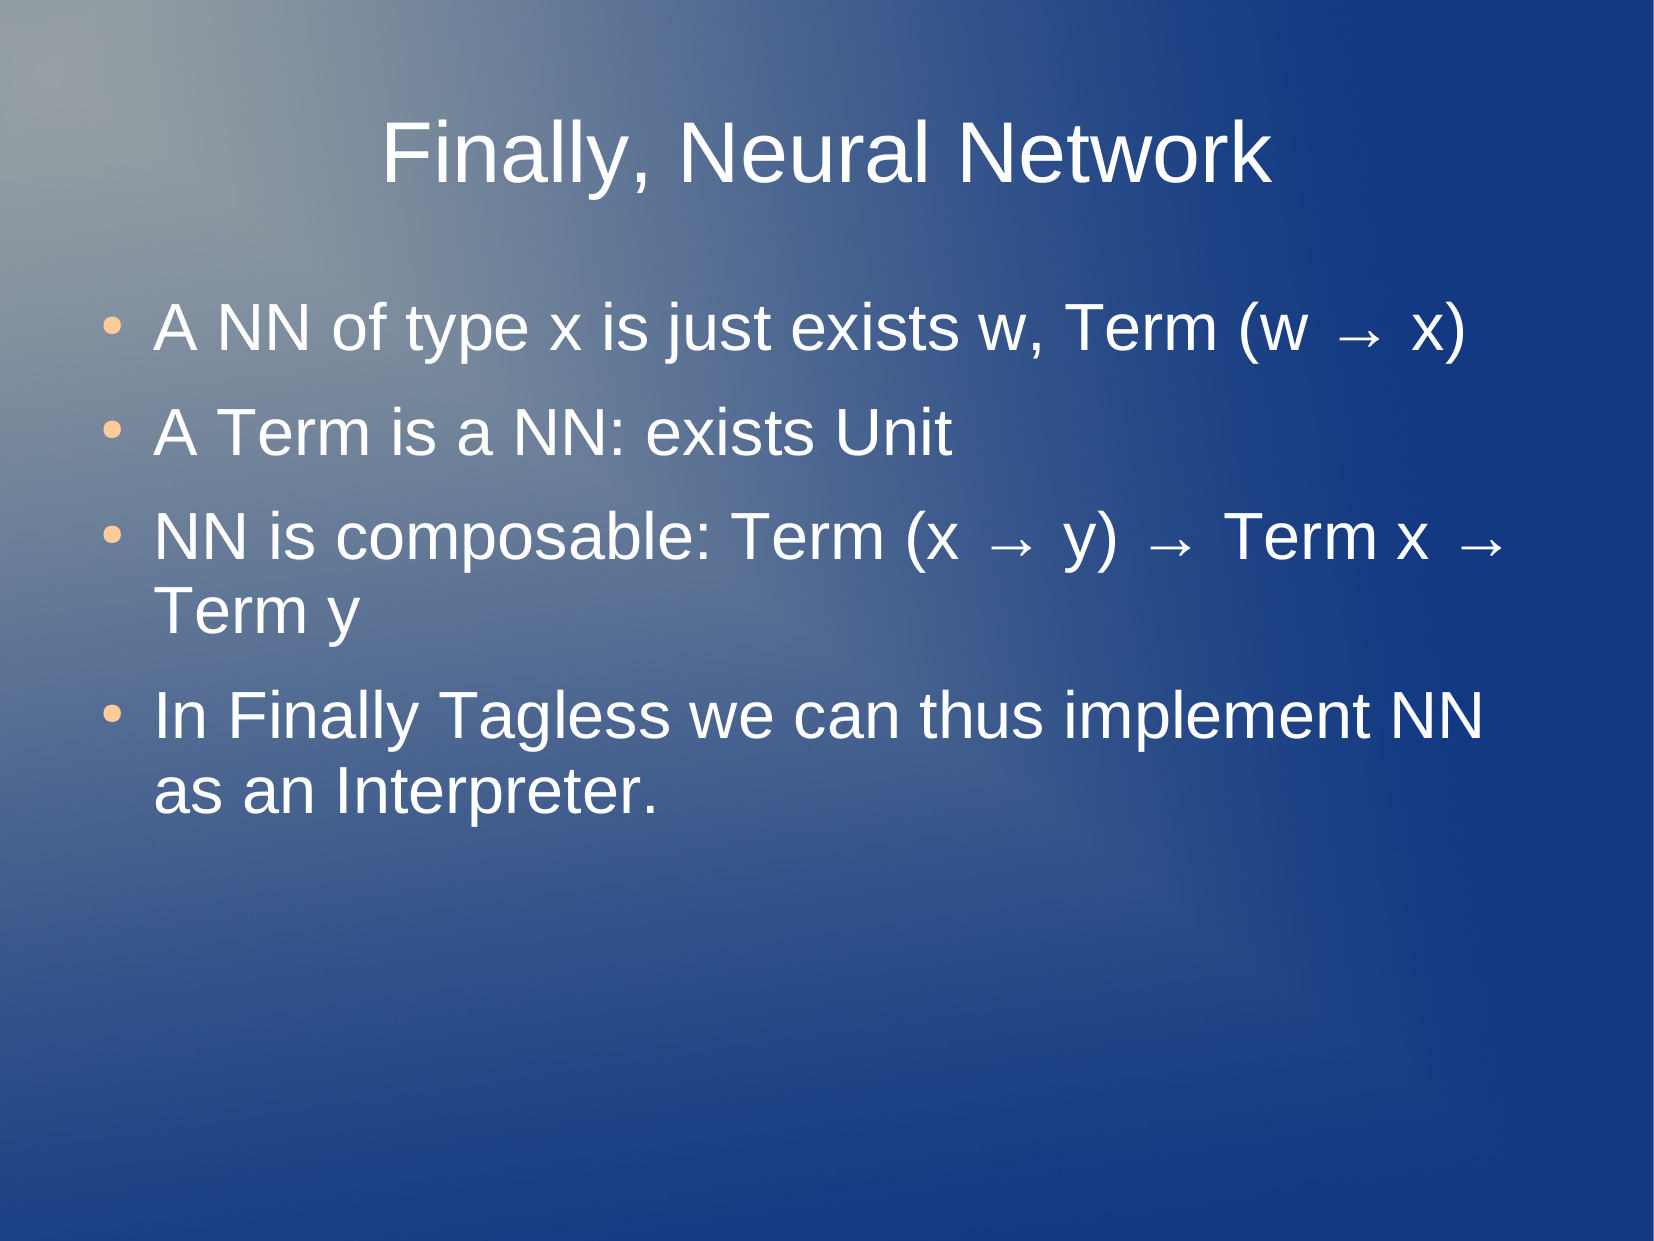

# Finally, Neural Network
A NN of type x is just exists w, Term (w → x)
A Term is a NN: exists Unit
NN is composable: Term (x → y) → Term x → Term y
In Finally Tagless we can thus implement NN as an Interpreter.